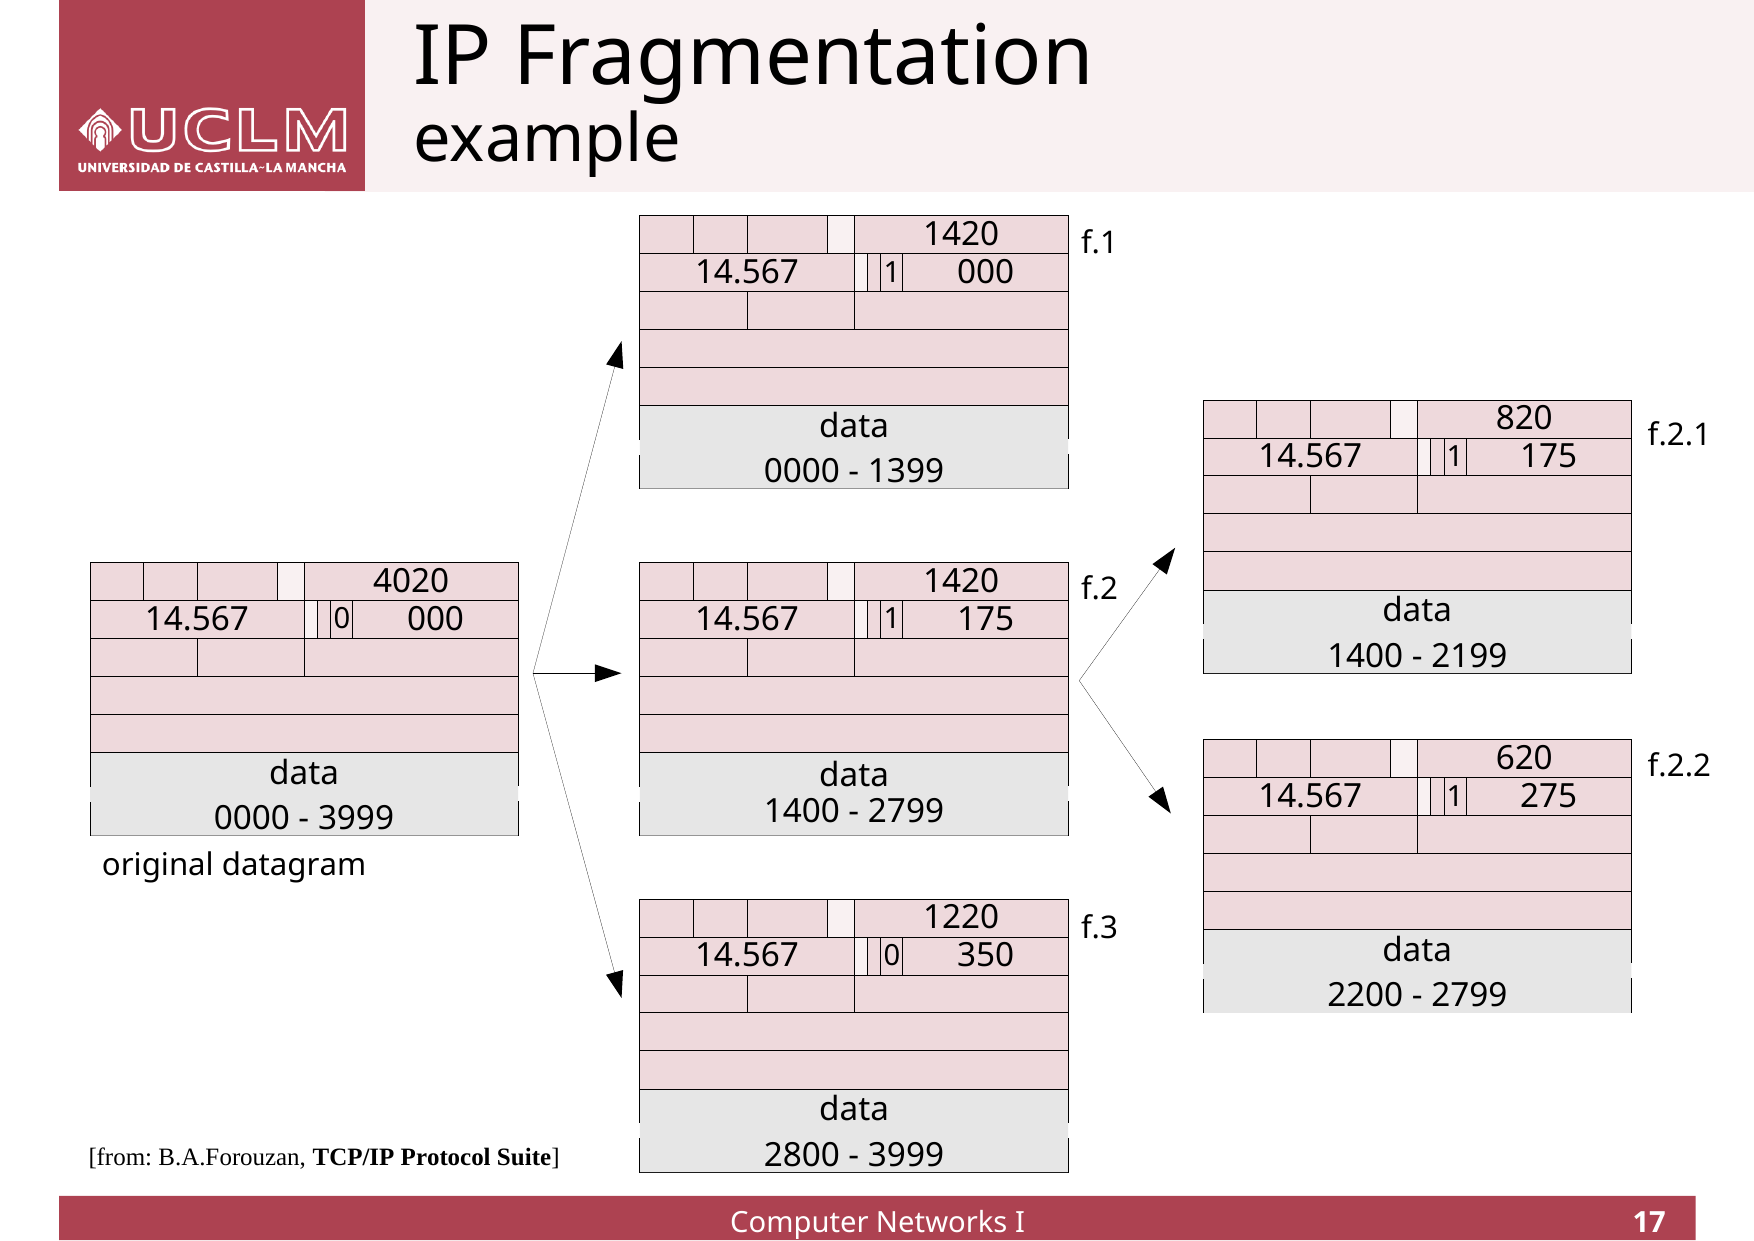

# IP Fragmentation example
1420
14.567
1
000
data
0000 - 1399
f.1
820
14.567
1
175
data
1400 - 2199
f.2.1
4020
14.567
0
000
data
0000 - 3999
1420
14.567
1
175
data
1400 - 2799
f.2
620
14.567
1
275
data
2200 - 2799
f.2.2
original datagram
1220
14.567
0
350
data
2800 - 3999
f.3
[from: B.A.Forouzan, TCP/IP Protocol Suite]
Computer Networks I
17